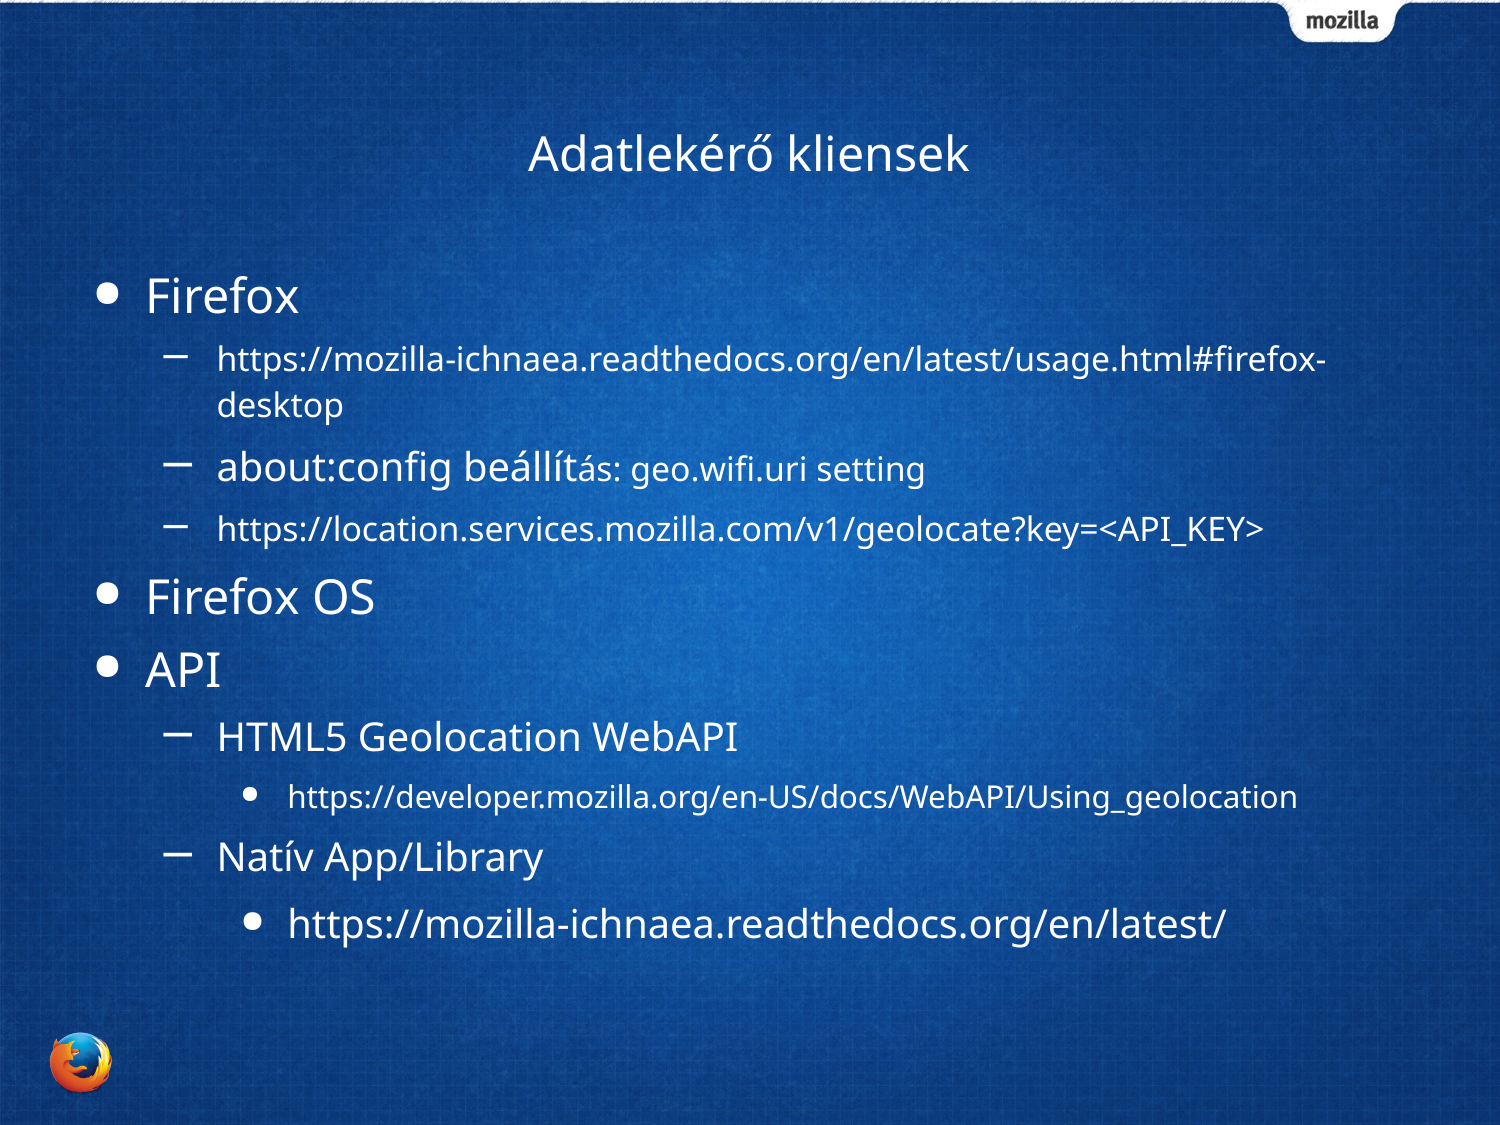

# Adatlekérő kliensek
Firefox
https://mozilla-ichnaea.readthedocs.org/en/latest/usage.html#firefox-desktop
about:config beállítás: geo.wifi.uri setting
https://location.services.mozilla.com/v1/geolocate?key=<API_KEY>
Firefox OS
API
HTML5 Geolocation WebAPI
https://developer.mozilla.org/en-US/docs/WebAPI/Using_geolocation
Natív App/Library
https://mozilla-ichnaea.readthedocs.org/en/latest/